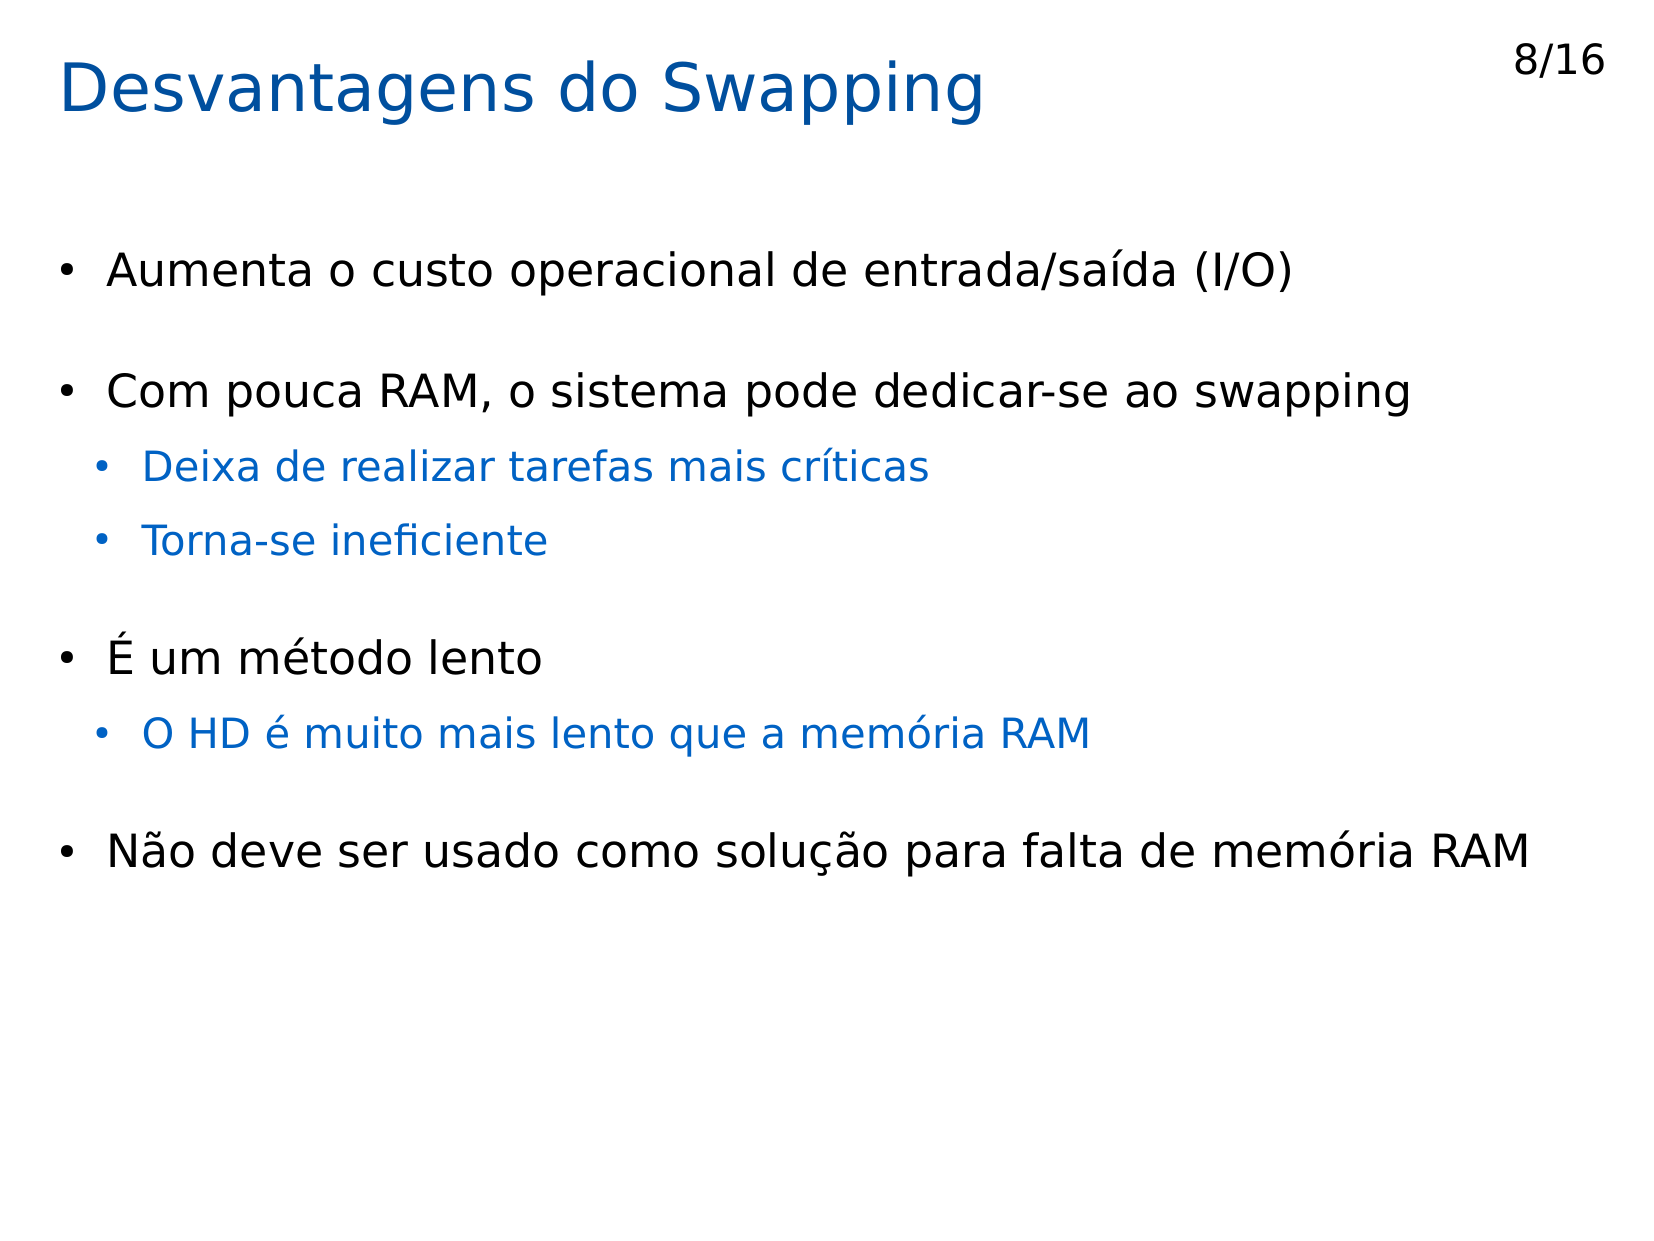

# Desvantagens do Swapping
8
Aumenta o custo operacional de entrada/saída (I/O)
Com pouca RAM, o sistema pode dedicar-se ao swapping
Deixa de realizar tarefas mais críticas
Torna-se ineficiente
É um método lento
O HD é muito mais lento que a memória RAM
Não deve ser usado como solução para falta de memória RAM